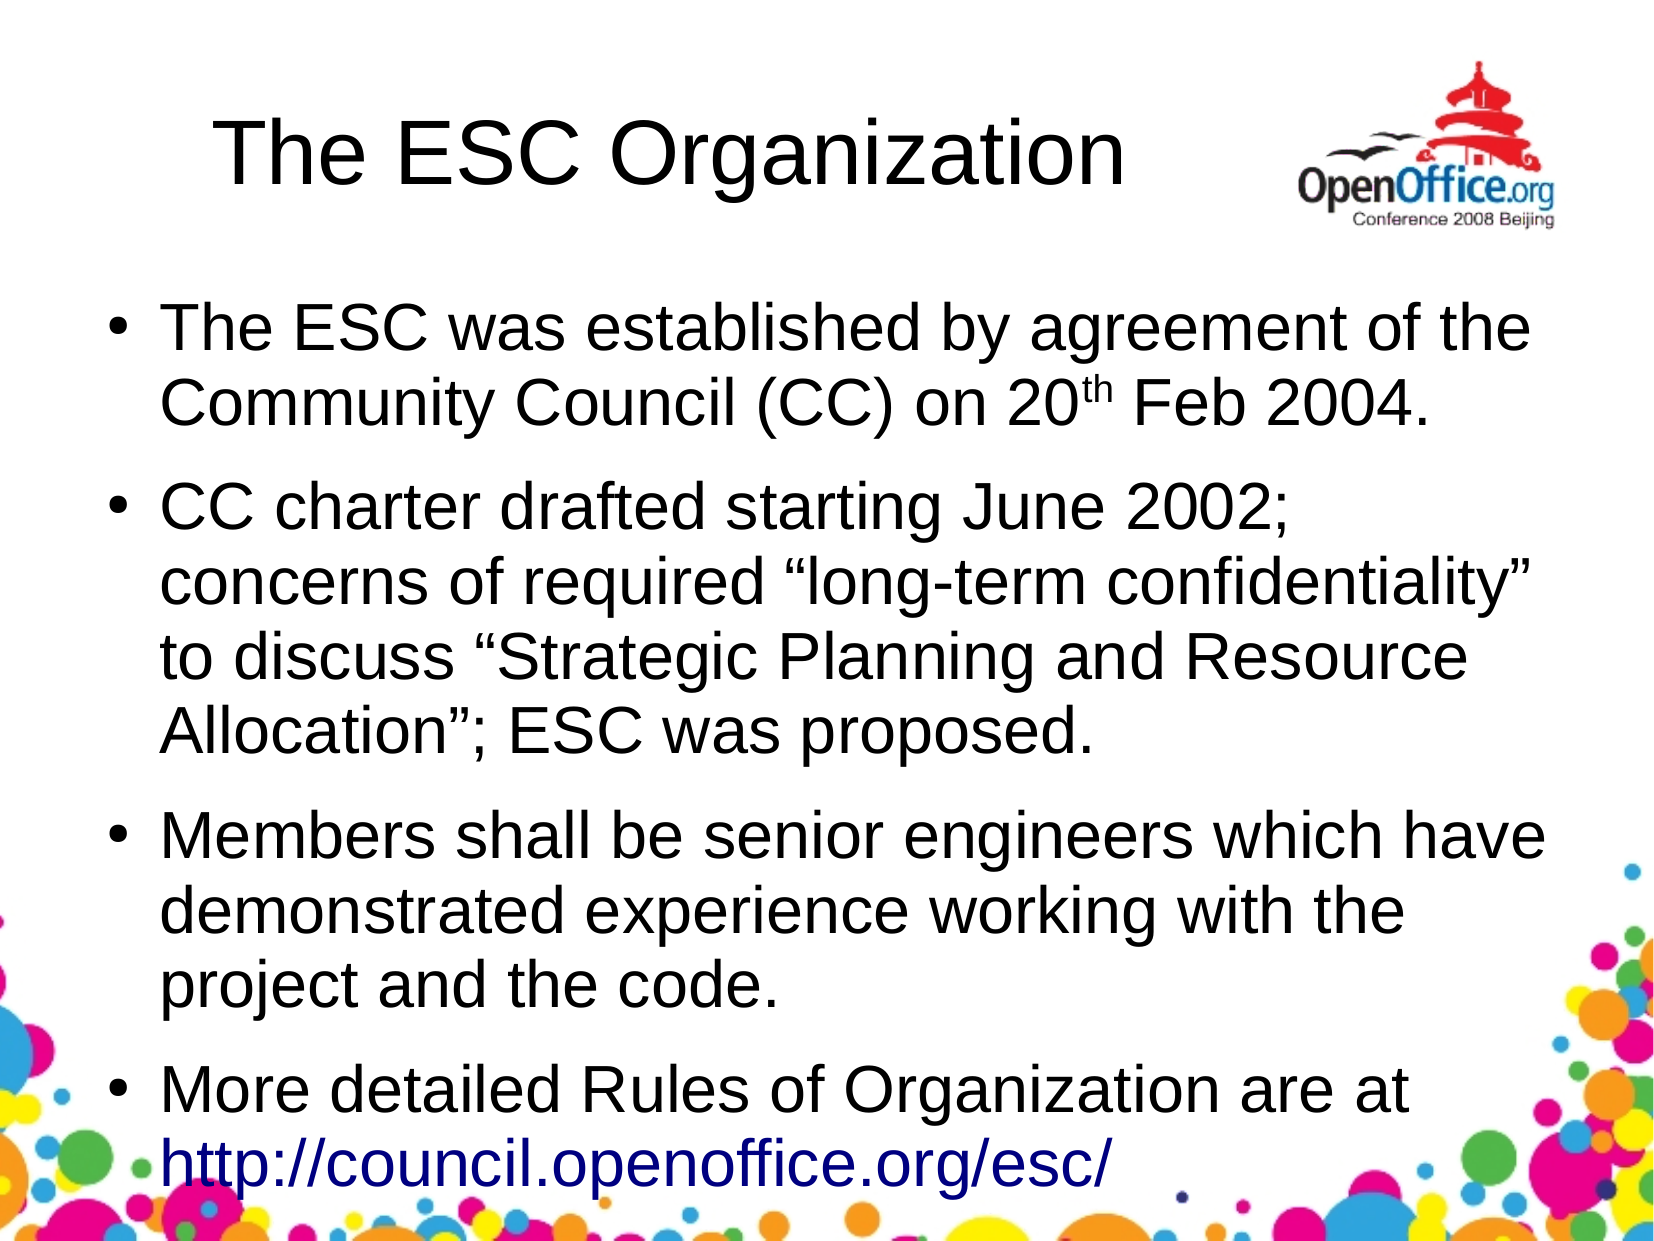

# The ESC Organization
The ESC was established by agreement of the Community Council (CC) on 20th Feb 2004.
CC charter drafted starting June 2002; concerns of required “long-term confidentiality” to discuss “Strategic Planning and Resource Allocation”; ESC was proposed.
Members shall be senior engineers which have demonstrated experience working with the project and the code.
More detailed Rules of Organization are at http://council.openoffice.org/esc/